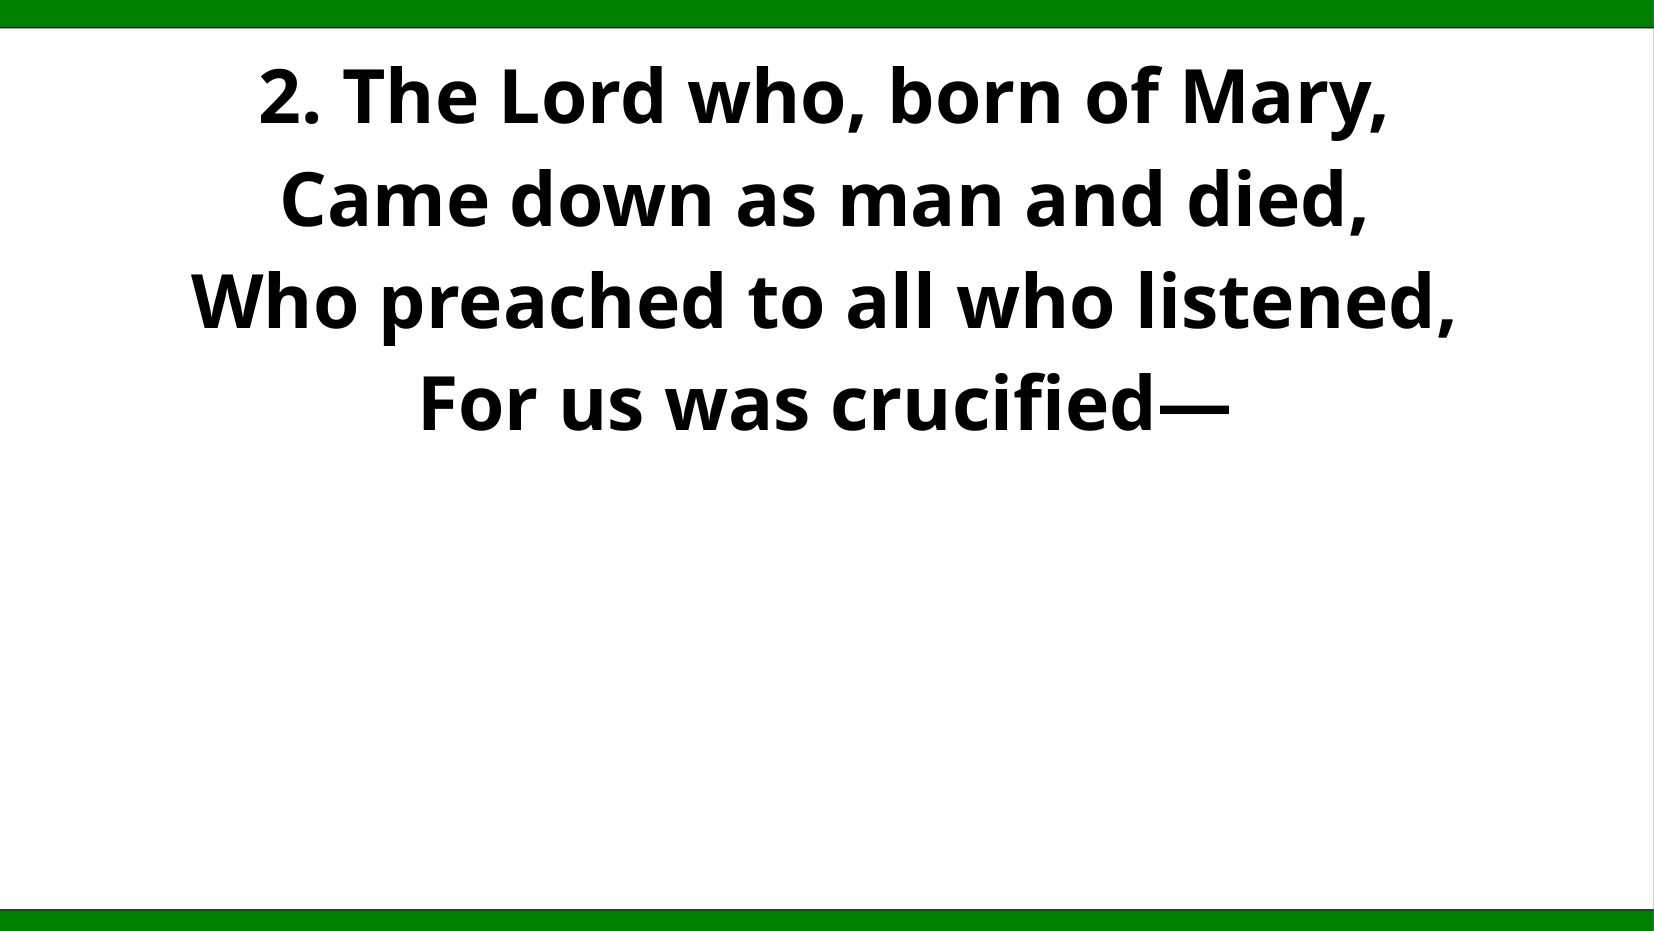

2. The Lord who, born of Mary,
Came down as man and died,
Who preached to all who listened,
For us was crucified—